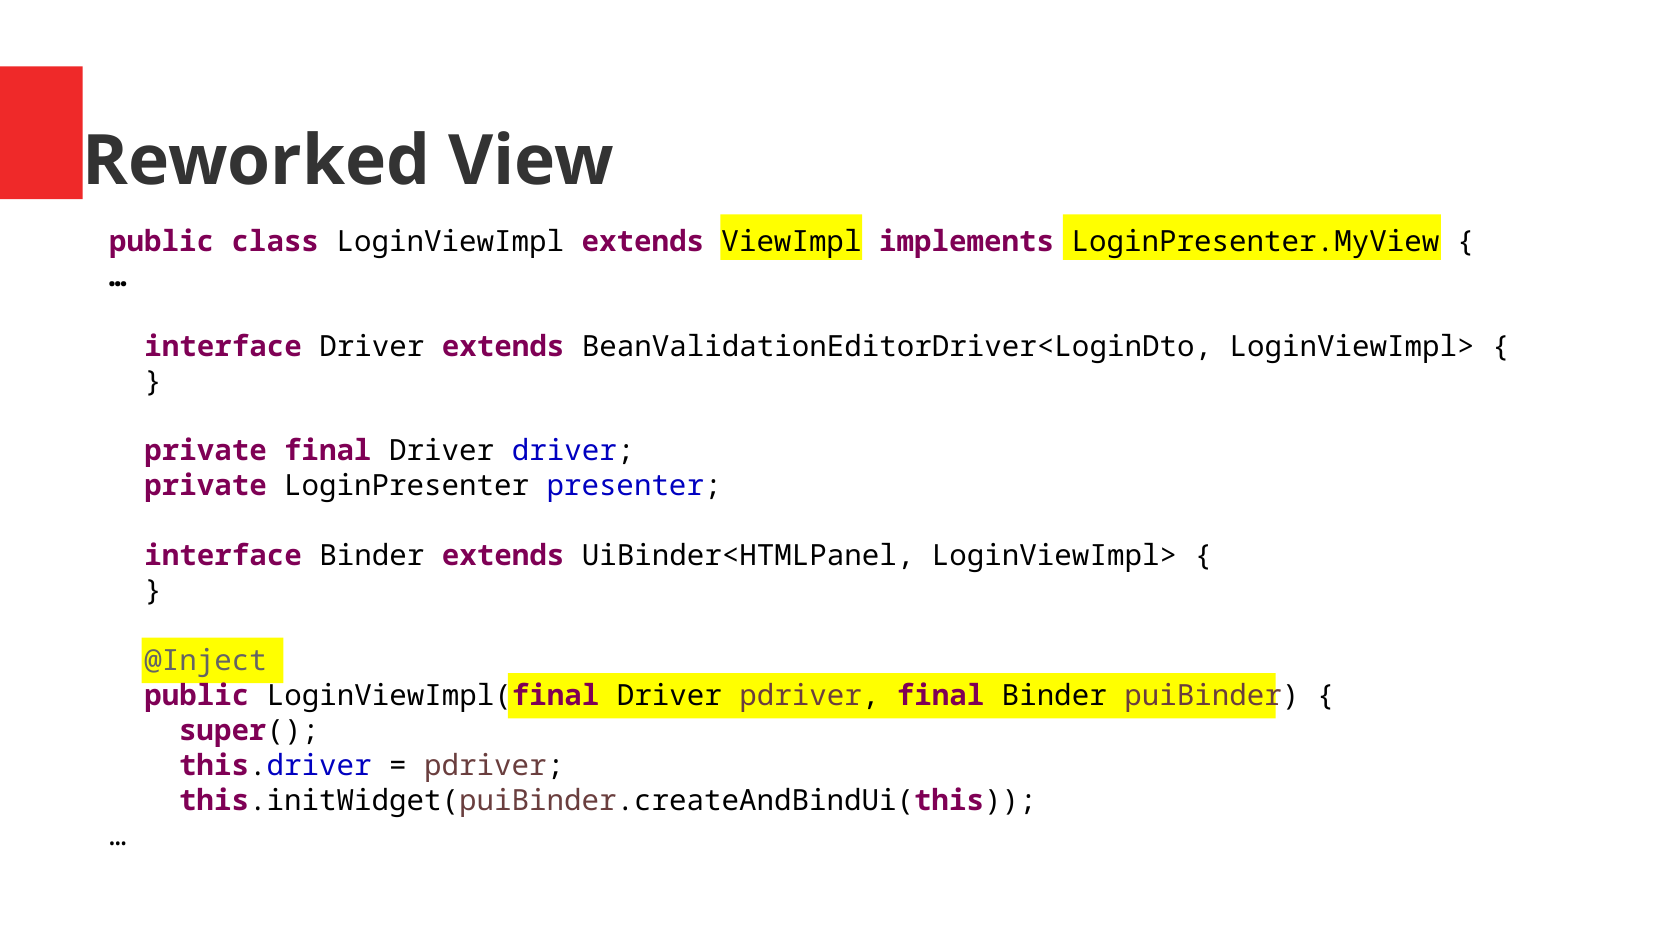

# Reworked View
public class LoginViewImpl extends ViewImpl implements LoginPresenter.MyView {
…
 interface Driver extends BeanValidationEditorDriver<LoginDto, LoginViewImpl> {
 }
 private final Driver driver;
 private LoginPresenter presenter;
 interface Binder extends UiBinder<HTMLPanel, LoginViewImpl> {
 }
 @Inject
 public LoginViewImpl(final Driver pdriver, final Binder puiBinder) {
 super();
 this.driver = pdriver;
 this.initWidget(puiBinder.createAndBindUi(this));
…